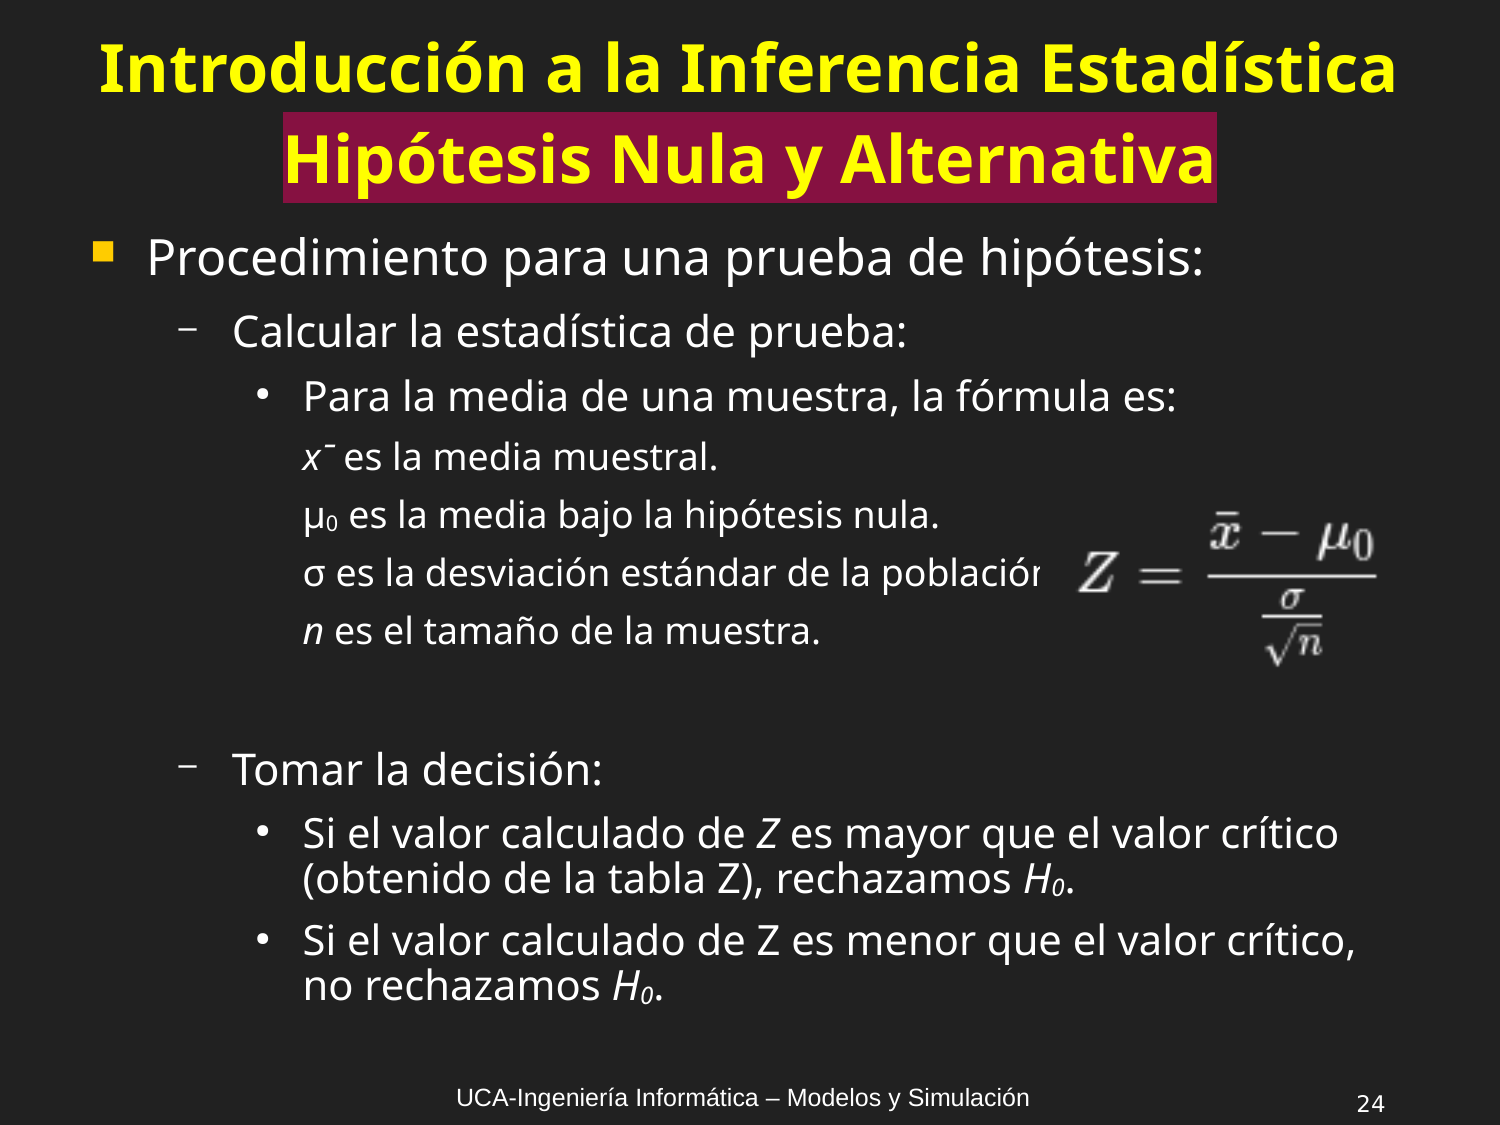

# Introducción a la Inferencia Estadística Hipótesis Nula y Alternativa
Procedimiento para una prueba de hipótesis:
Calcular la estadística de prueba:
Para la media de una muestra, la fórmula es:
xˉ es la media muestral.
μ0​ es la media bajo la hipótesis nula.
σ es la desviación estándar de la población.
n es el tamaño de la muestra.
Tomar la decisión:
Si el valor calculado de Z es mayor que el valor crítico (obtenido de la tabla Z), rechazamos H0​.
Si el valor calculado de Z es menor que el valor crítico, no rechazamos H0.